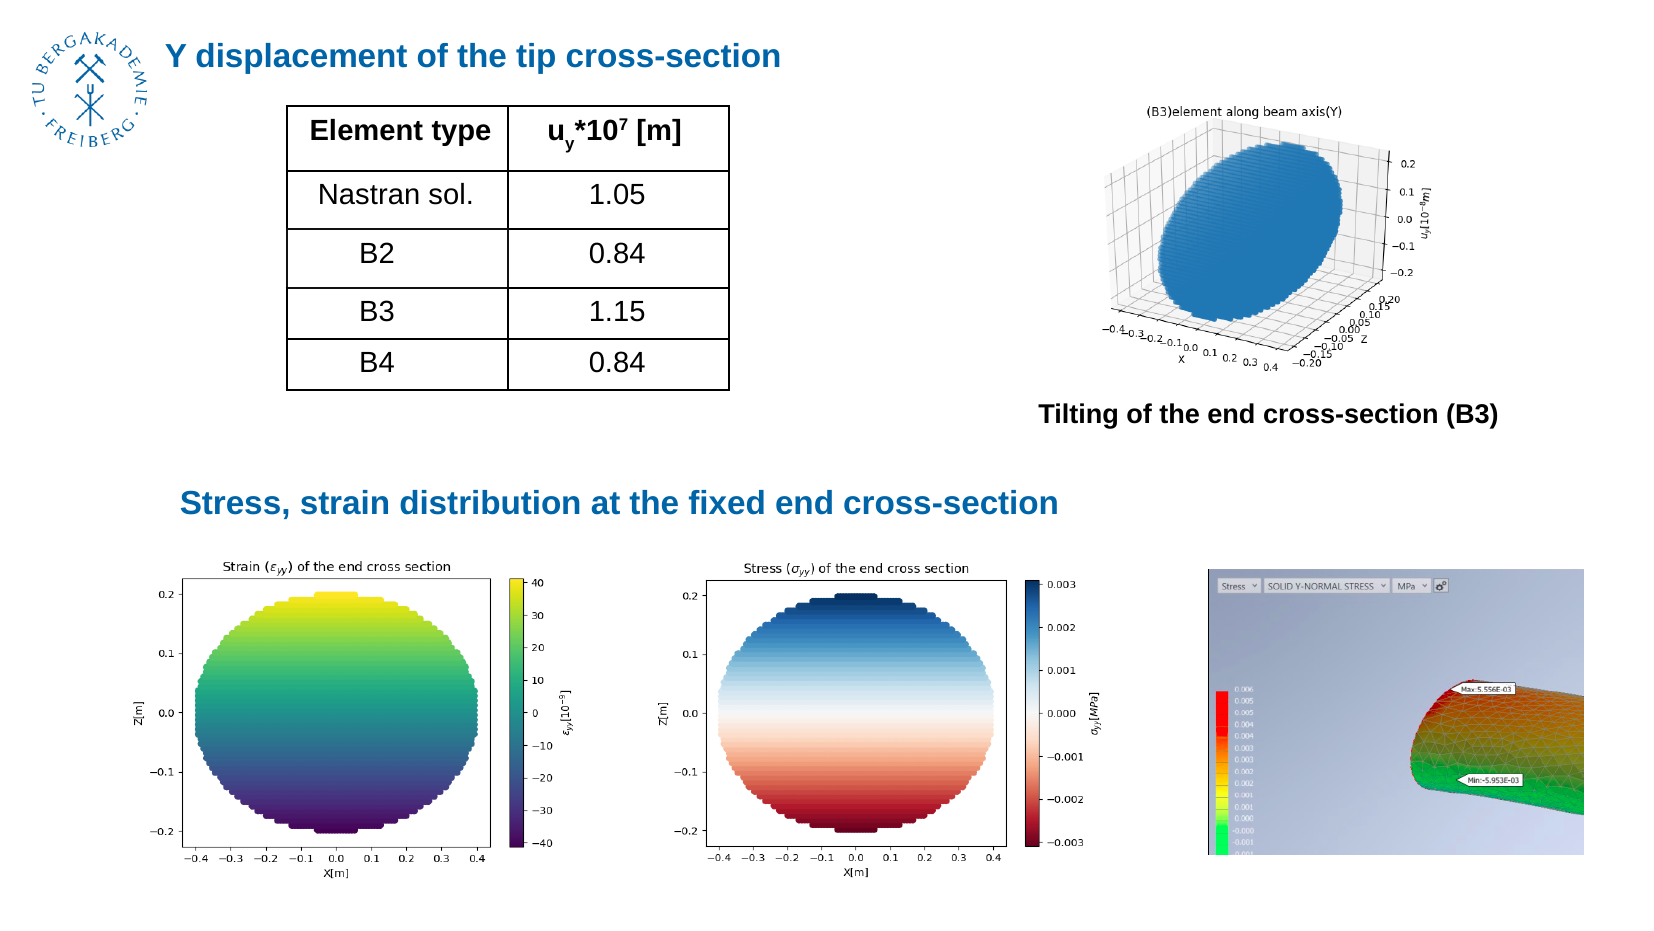

Y displacement of the tip cross-section
| Element type | uy\*107 [m] |
| --- | --- |
| Nastran sol. | 1.05 |
| B2 | 0.84 |
| B3 | 1.15 |
| B4 | 0.84 |
Tilting of the end cross-section (B3)
Stress, strain distribution at the fixed end cross-section